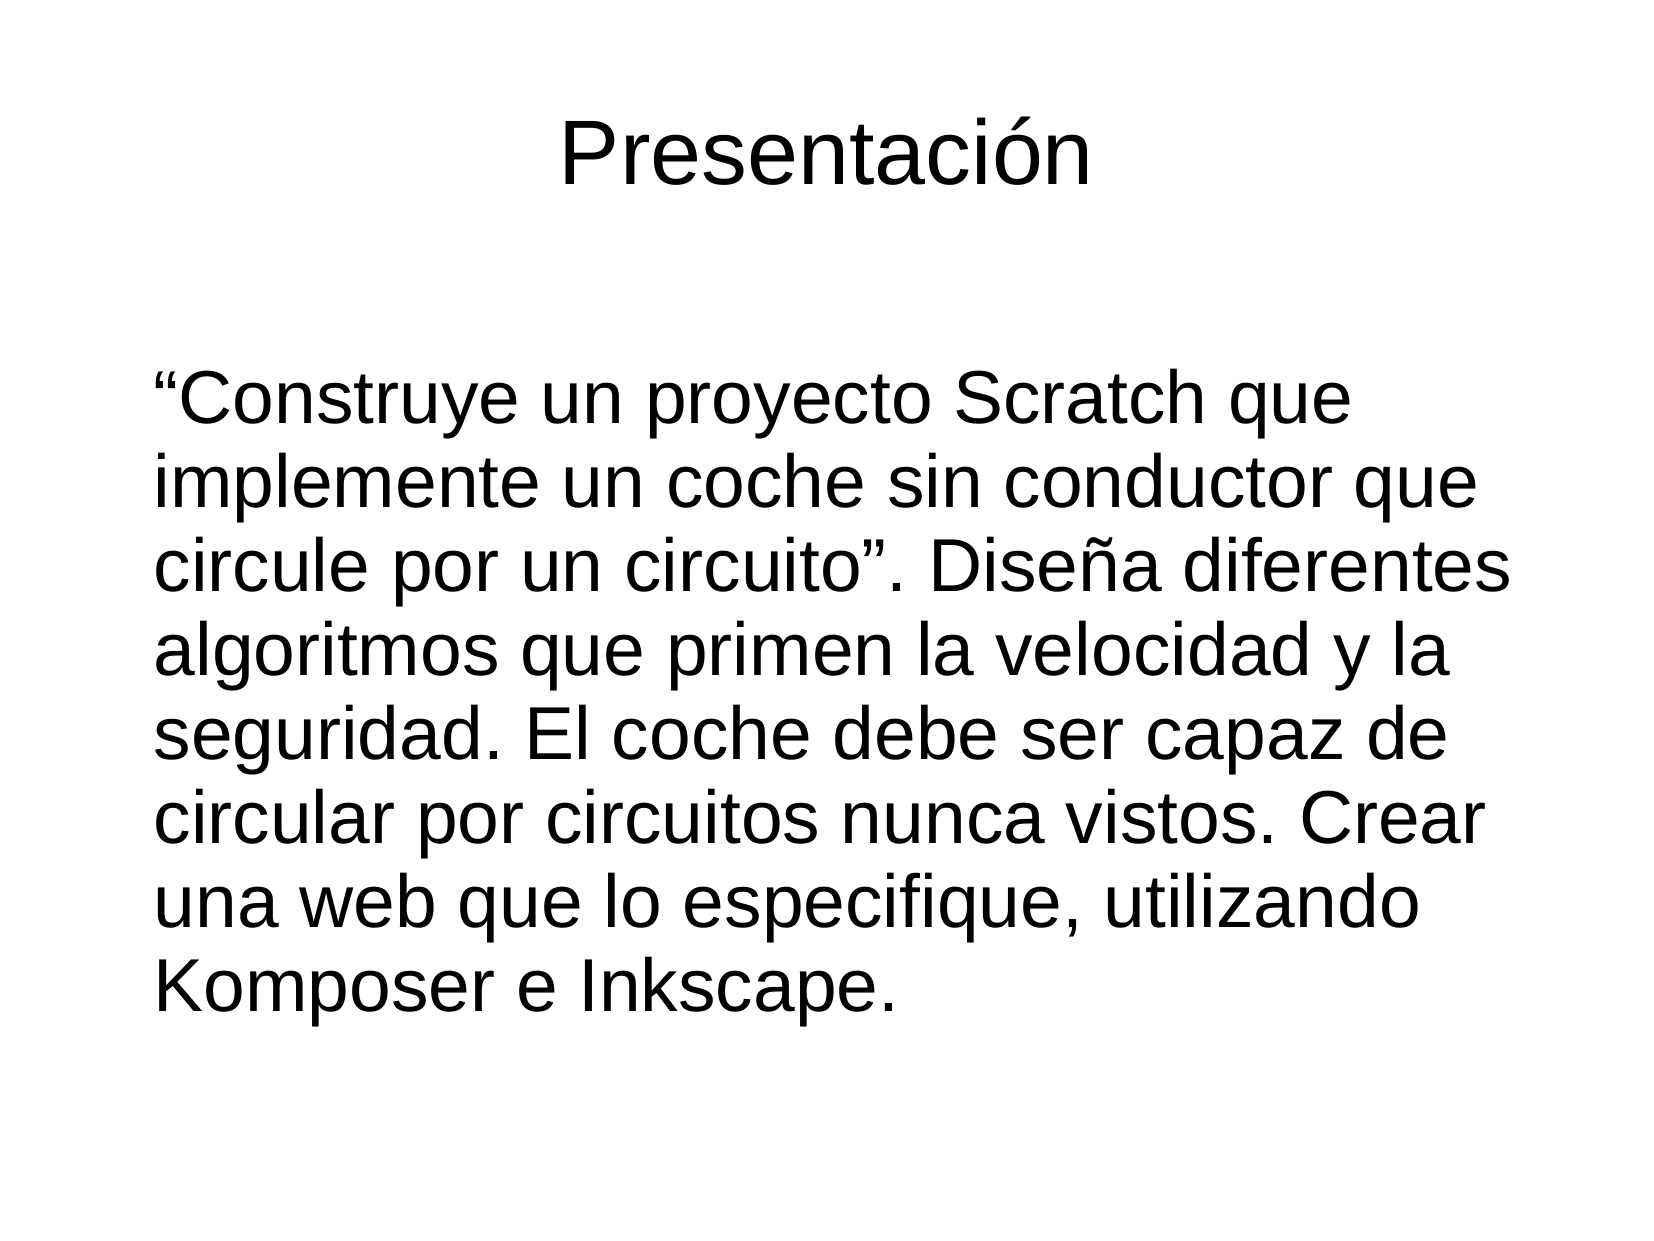

# Presentación
“Construye un proyecto Scratch que implemente un coche sin conductor que circule por un circuito”. Diseña diferentes algoritmos que primen la velocidad y la seguridad. El coche debe ser capaz de circular por circuitos nunca vistos. Crear una web que lo especifique, utilizando Komposer e Inkscape.